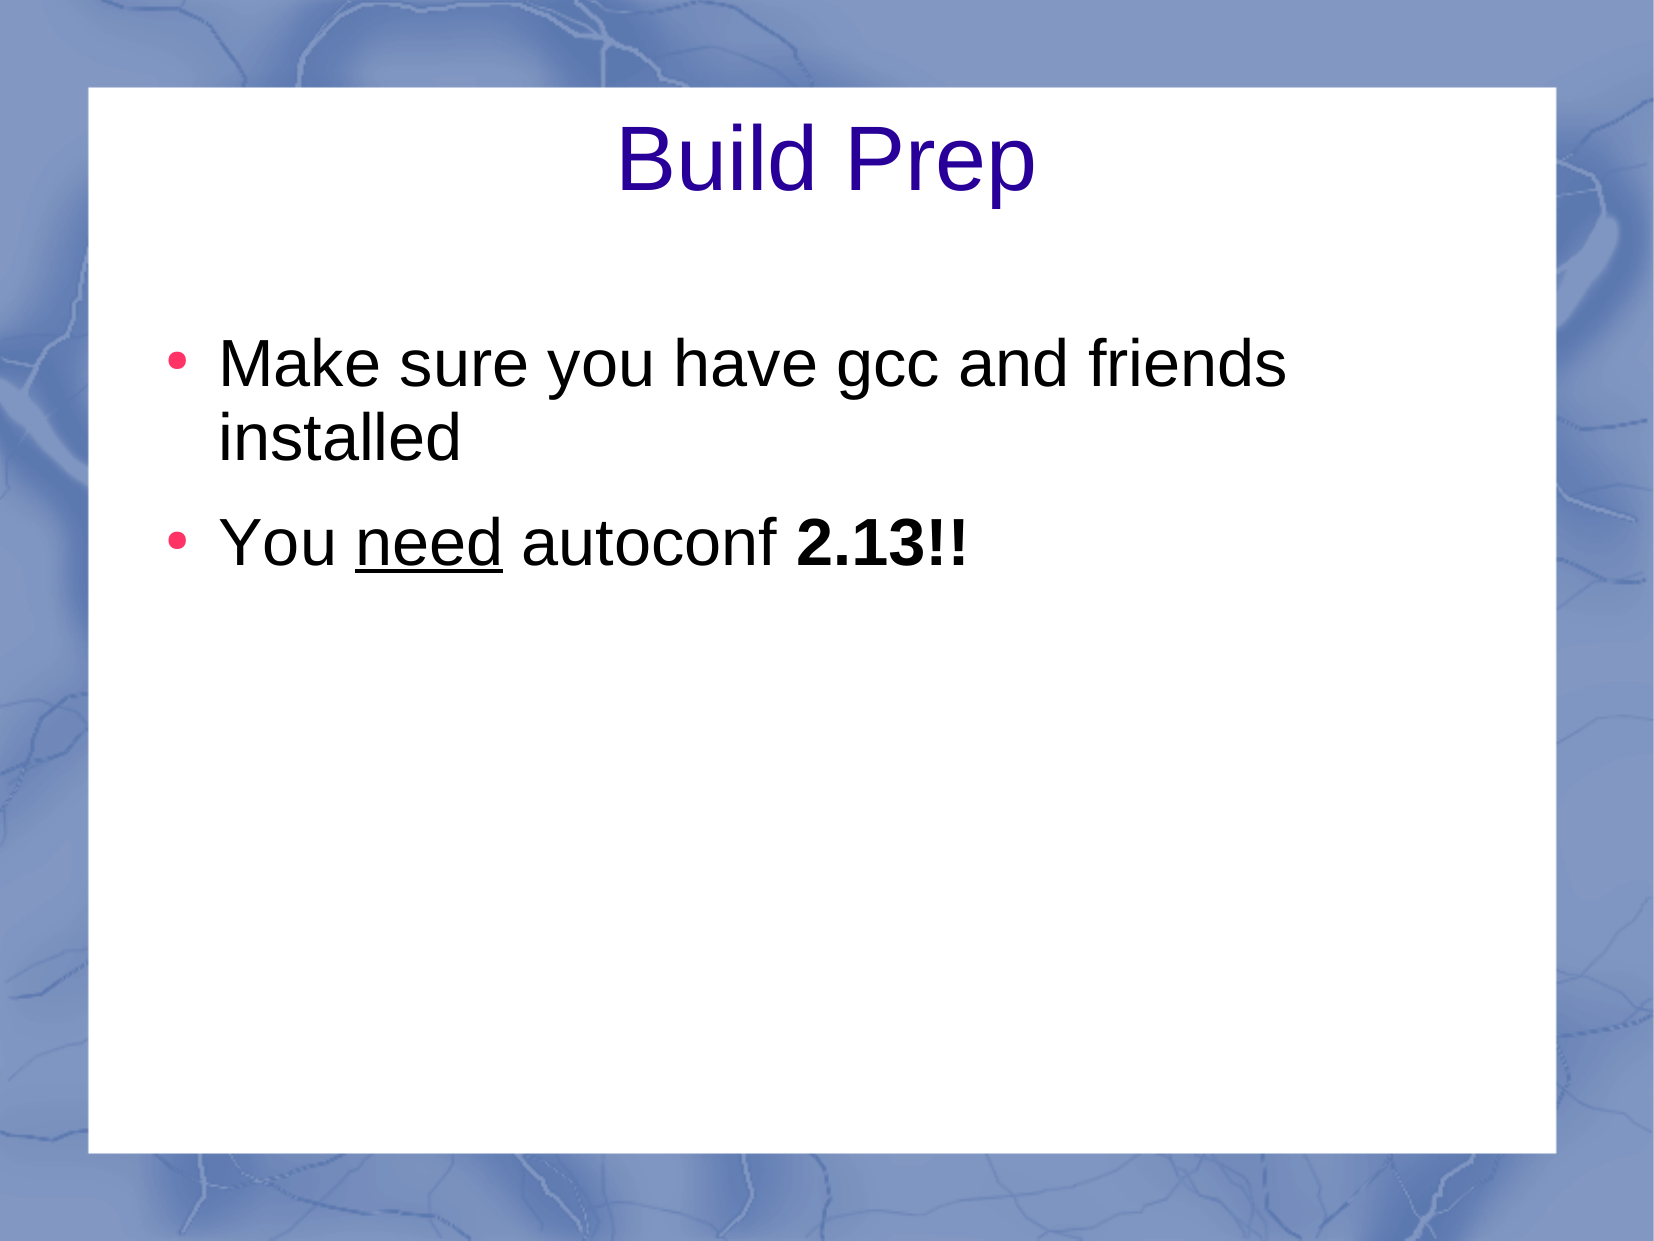

# Build Prep
Make sure you have gcc and friends installed
You need autoconf 2.13!!